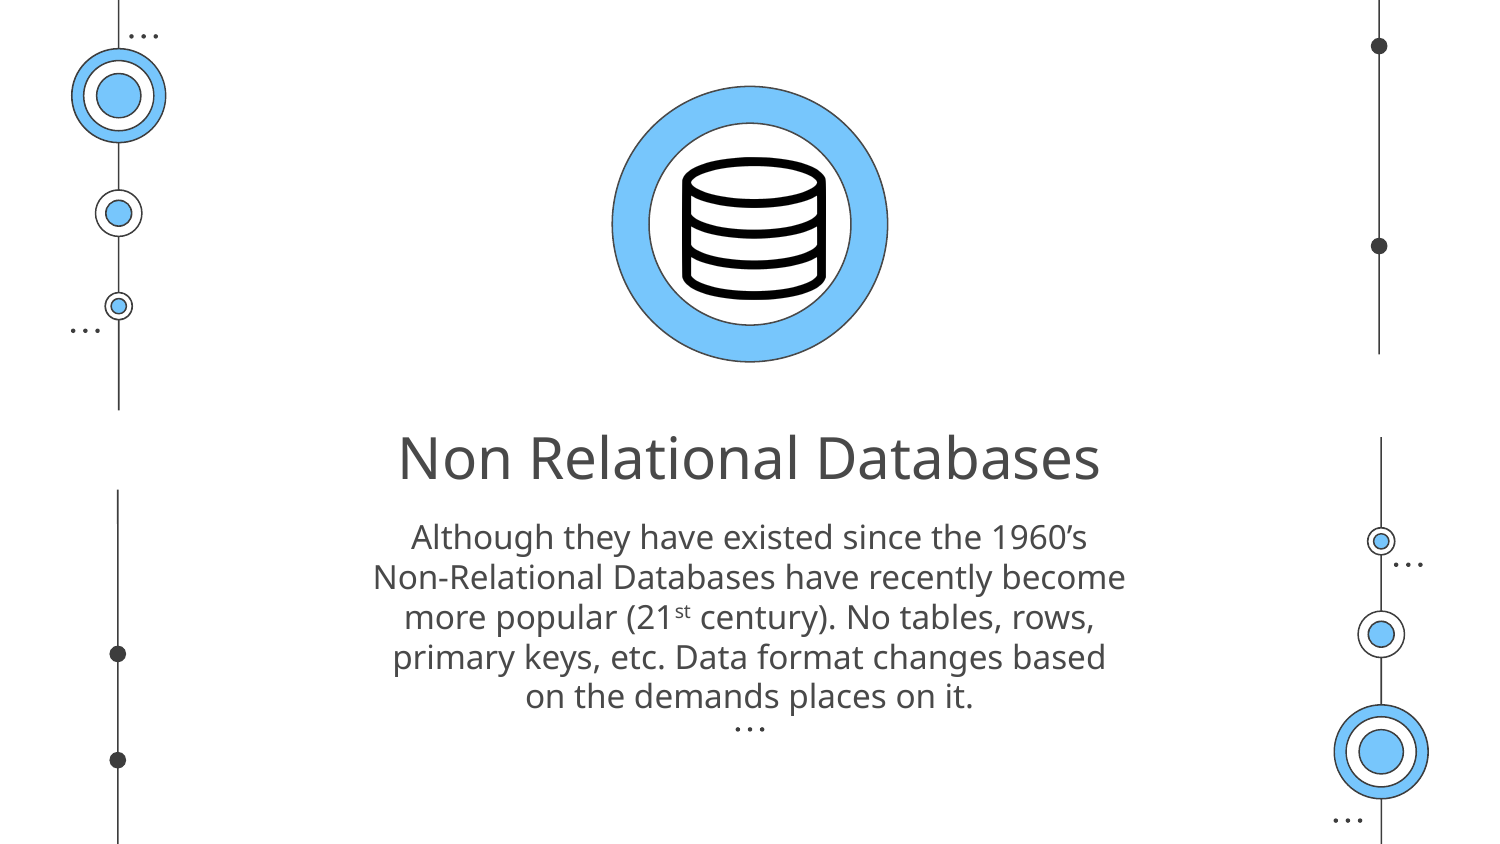

# Non Relational Databases
Although they have existed since the 1960’s Non-Relational Databases have recently become more popular (21st century). No tables, rows, primary keys, etc. Data format changes based on the demands places on it.